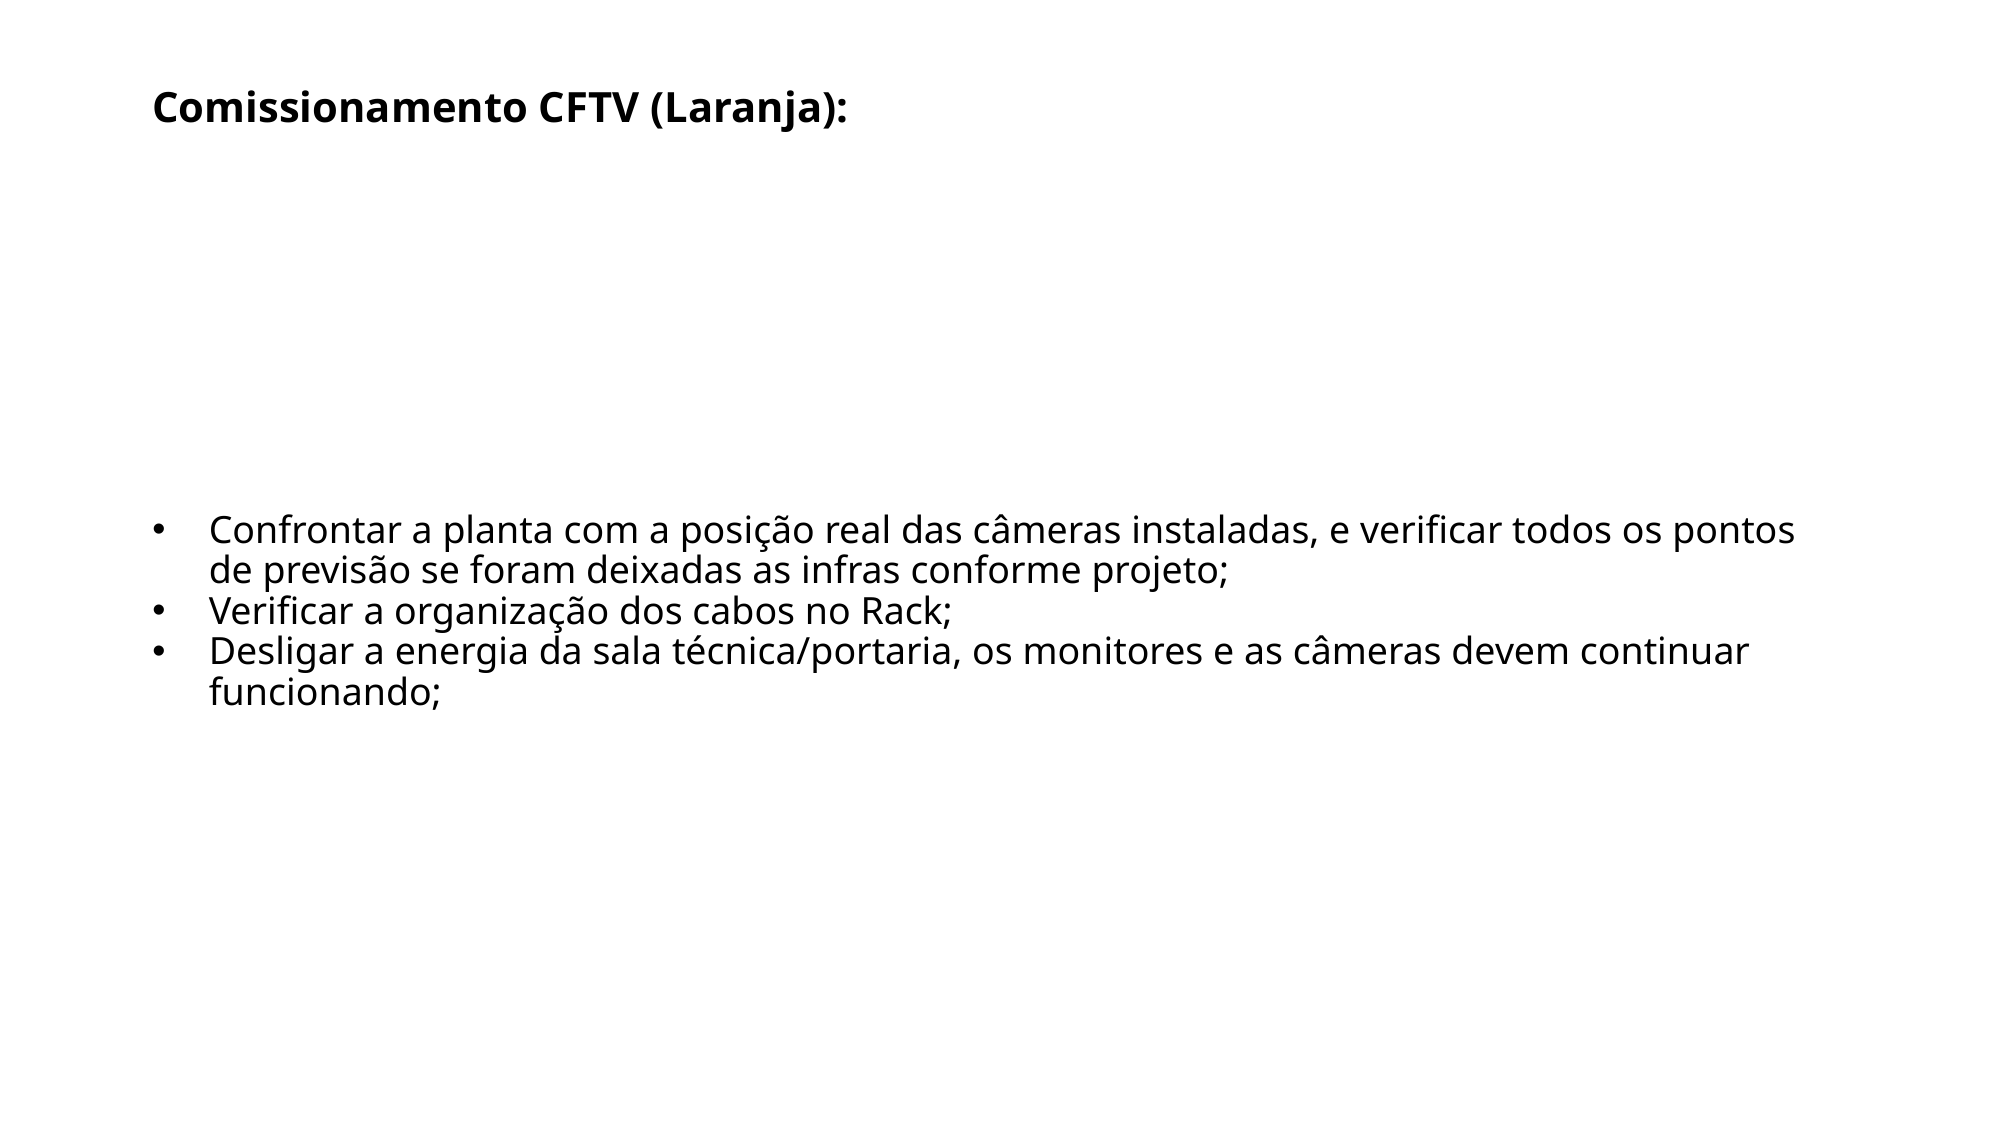

# Comissionamento CFTV (Laranja):
Confrontar a planta com a posição real das câmeras instaladas, e verificar todos os pontos de previsão se foram deixadas as infras conforme projeto;
Verificar a organização dos cabos no Rack;
Desligar a energia da sala técnica/portaria, os monitores e as câmeras devem continuar funcionando;